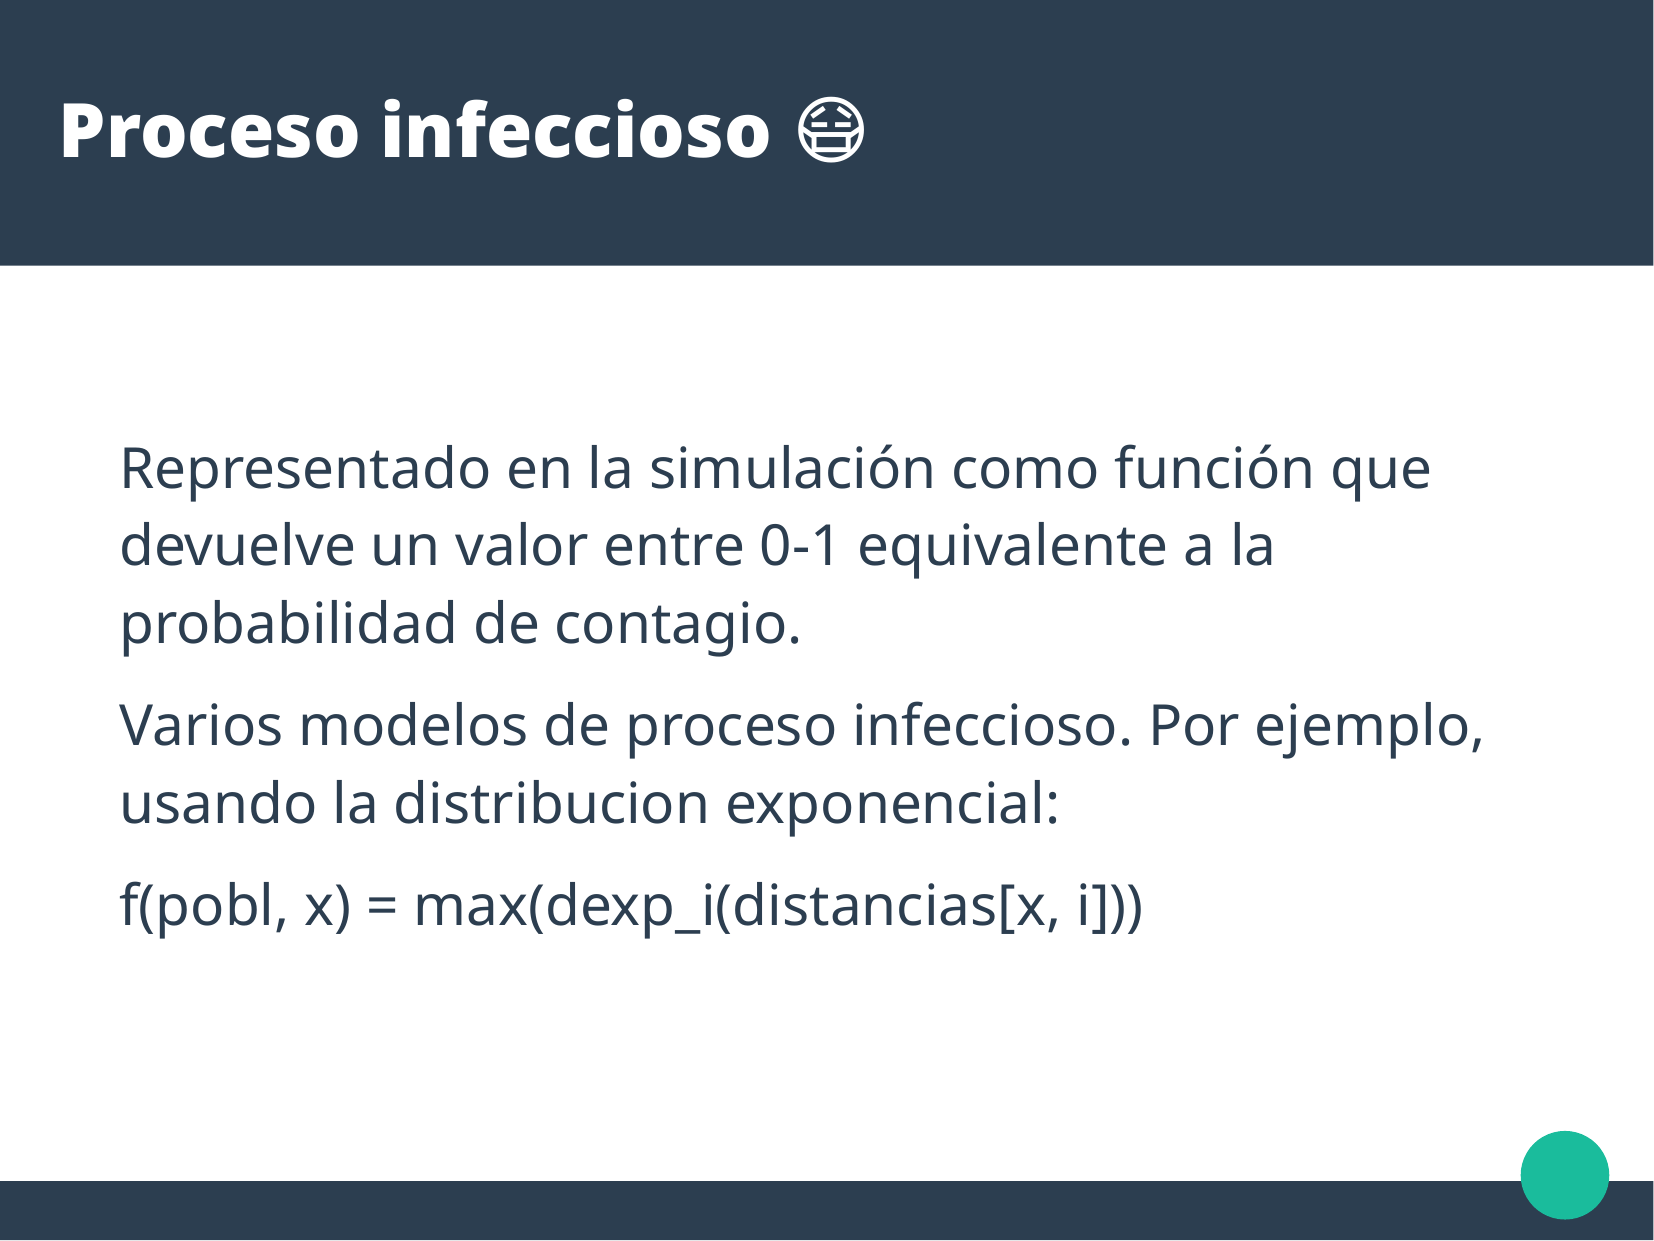

# Proceso infeccioso 😷
Representado en la simulación como función que devuelve un valor entre 0-1 equivalente a la probabilidad de contagio.
Varios modelos de proceso infeccioso. Por ejemplo, usando la distribucion exponencial:
f(pobl, x) = max(dexp_i(distancias[x, i]))